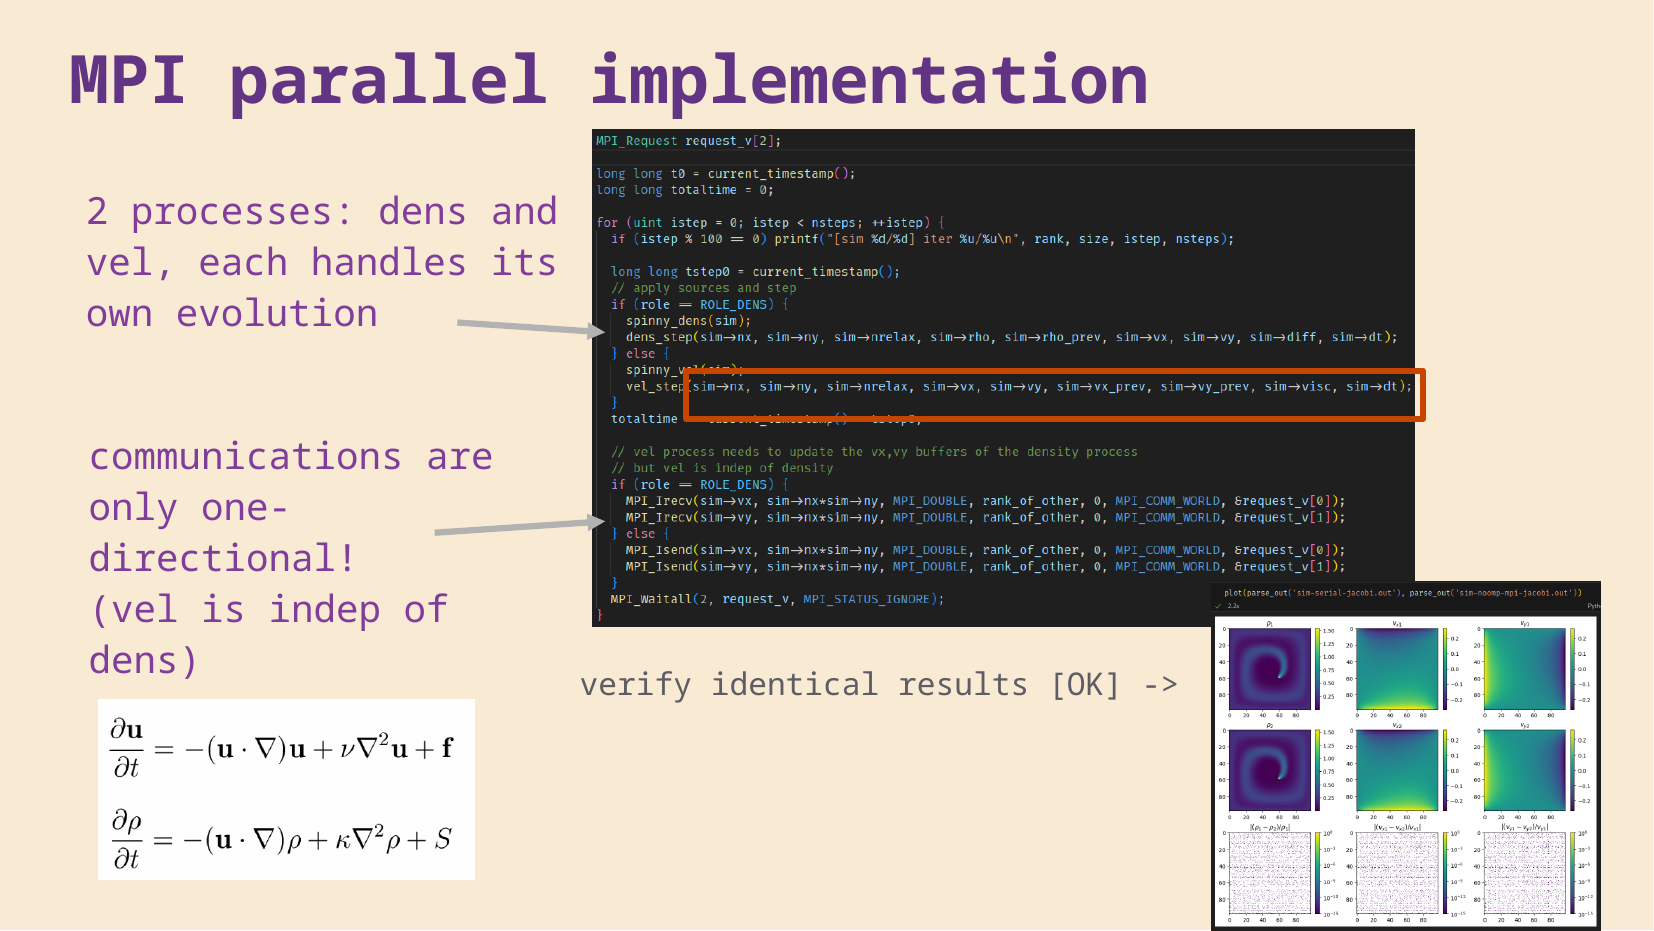

# MPI parallel implementation
2 processes: dens and vel, each handles its own evolution
communications are only one-directional!
(vel is indep of dens)
verify identical results [OK] ->